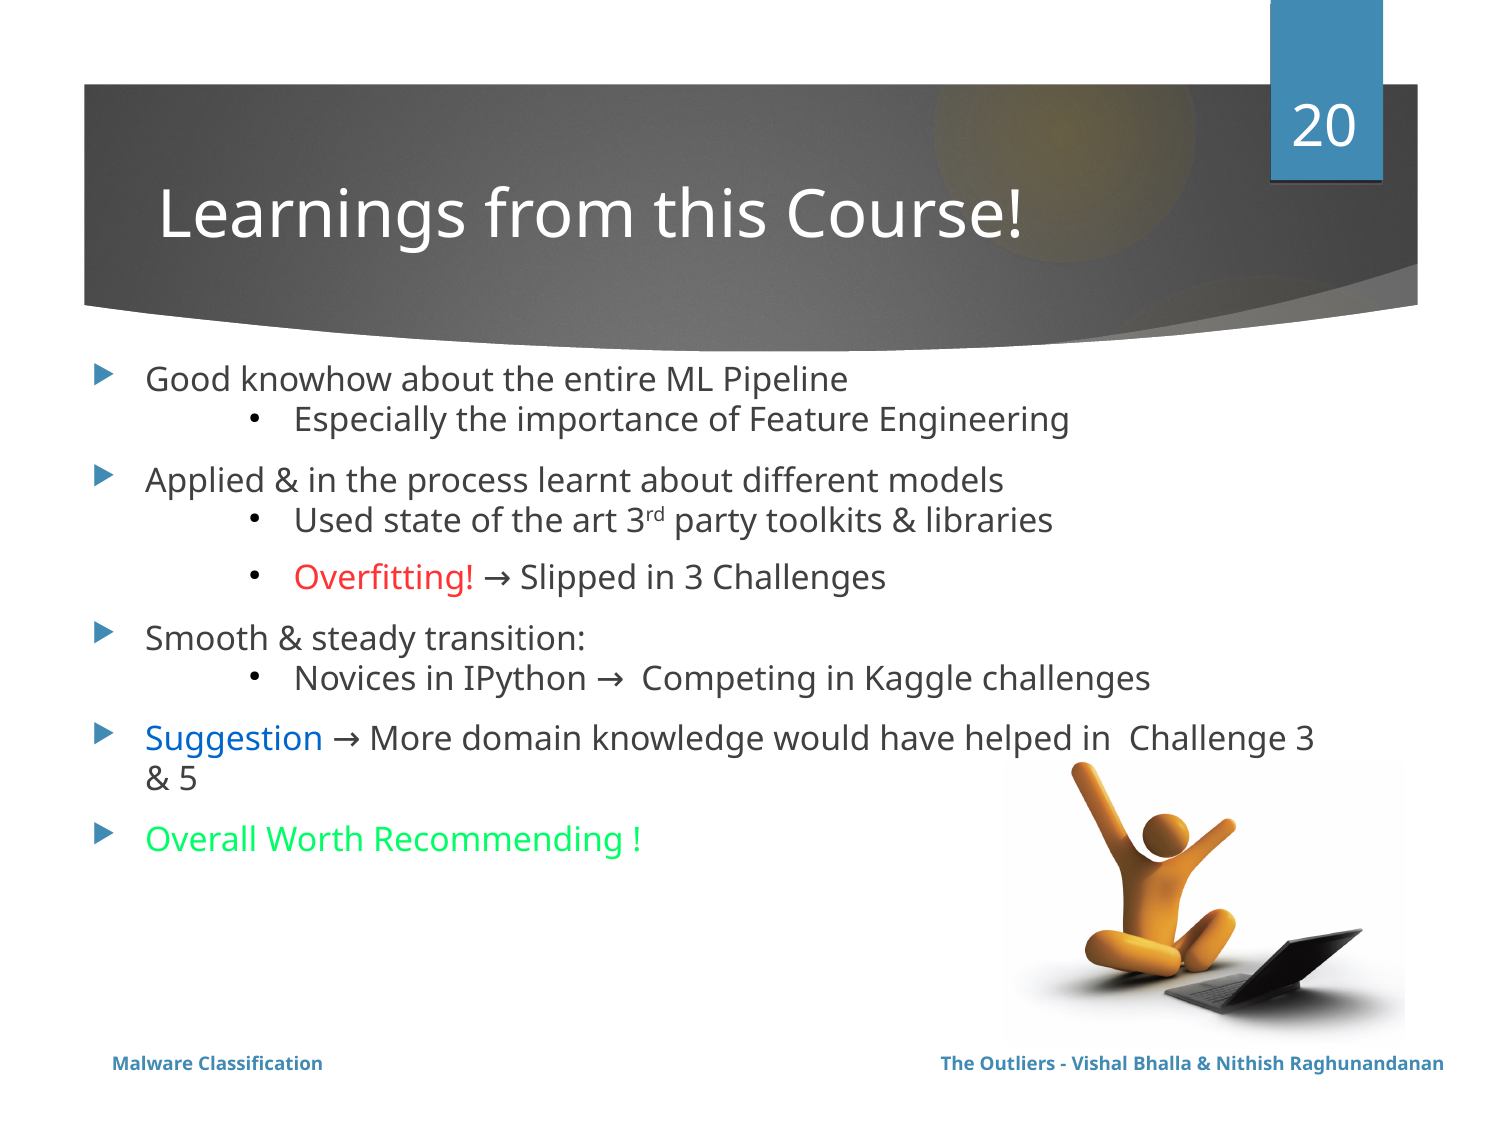

# Learnings from this Course!
Good knowhow about the entire ML Pipeline
Especially the importance of Feature Engineering
Applied & in the process learnt about different models
Used state of the art 3rd party toolkits & libraries
Overfitting! → Slipped in 3 Challenges
Smooth & steady transition:
Novices in IPython → Competing in Kaggle challenges
Suggestion → More domain knowledge would have helped in Challenge 3 & 5
Overall Worth Recommending !
The Outliers - Vishal Bhalla & Nithish Raghunandanan
Malware Classification